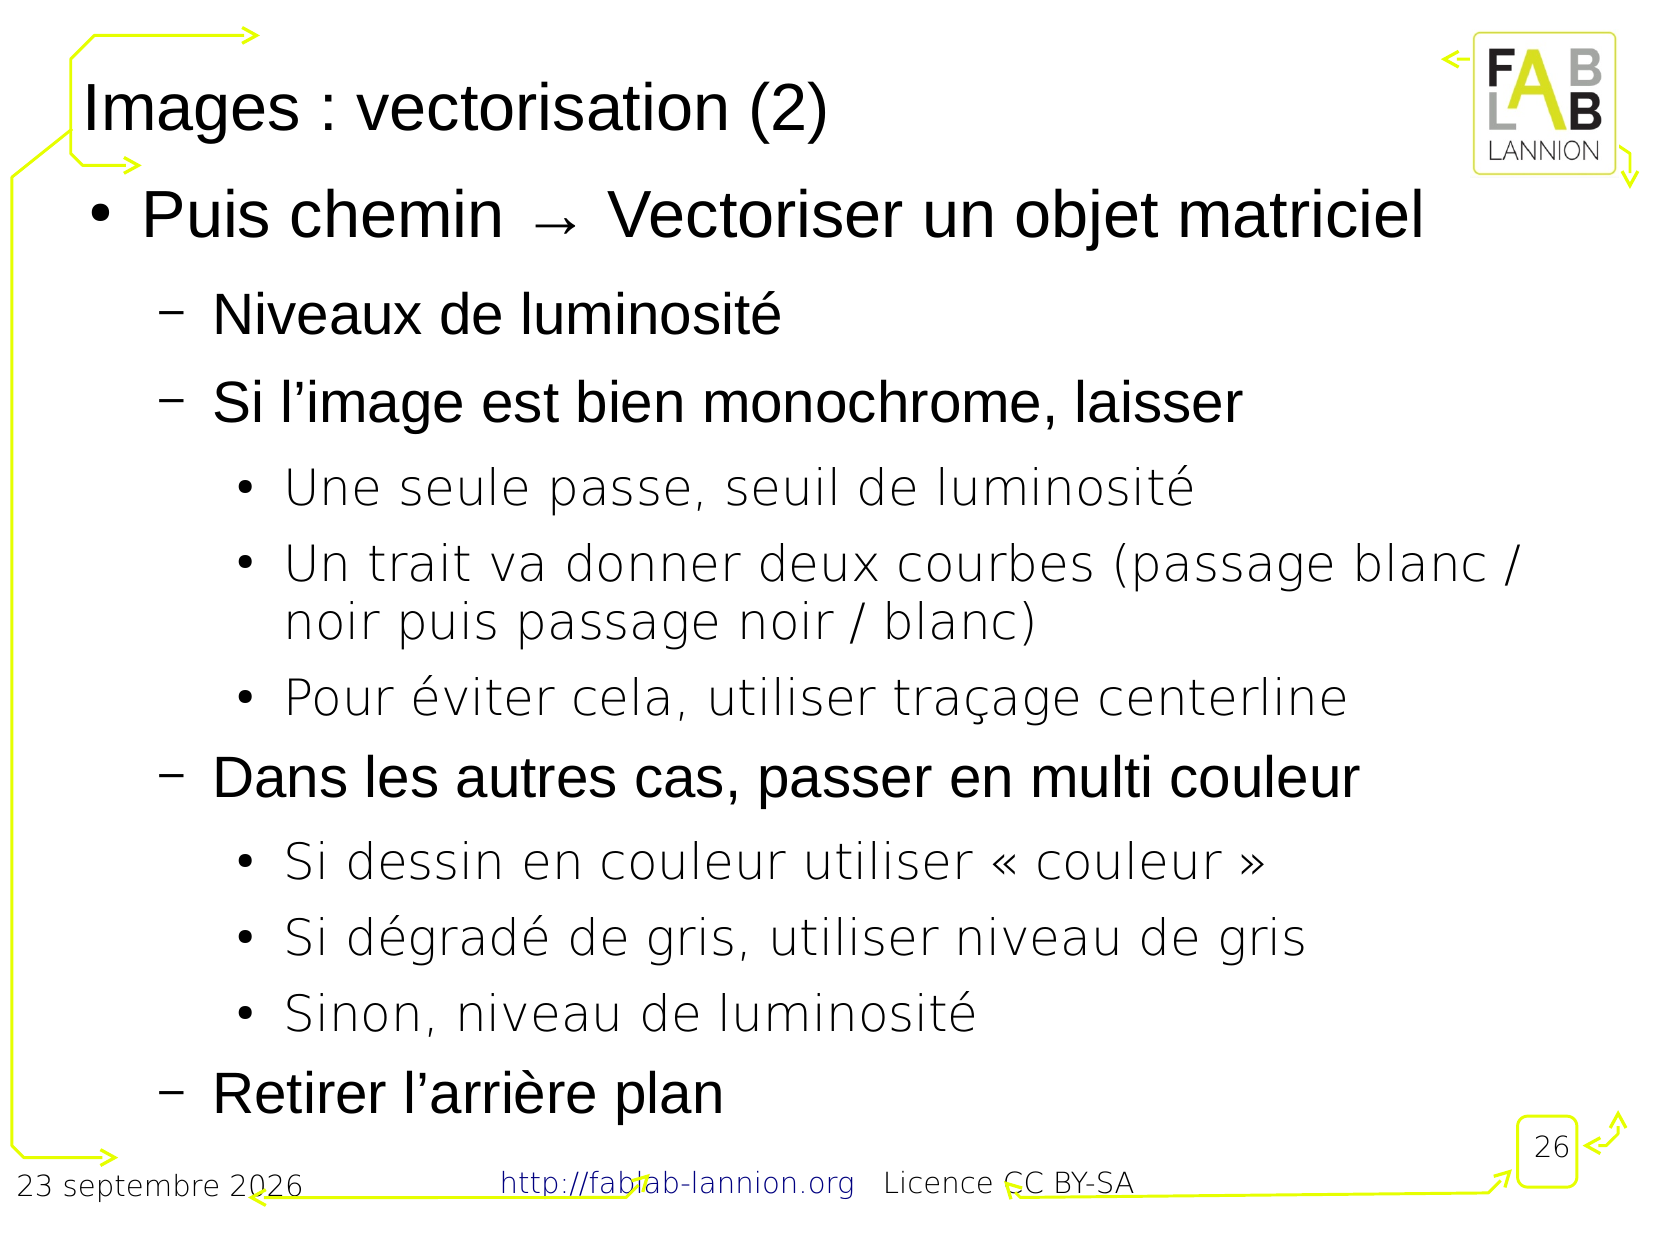

# Images : vectorisation (2)
Puis chemin → Vectoriser un objet matriciel
Niveaux de luminosité
Si l’image est bien monochrome, laisser
Une seule passe, seuil de luminosité
Un trait va donner deux courbes (passage blanc / noir puis passage noir / blanc)
Pour éviter cela, utiliser traçage centerline
Dans les autres cas, passer en multi couleur
Si dessin en couleur utiliser « couleur »
Si dégradé de gris, utiliser niveau de gris
Sinon, niveau de luminosité
Retirer l’arrière plan
26